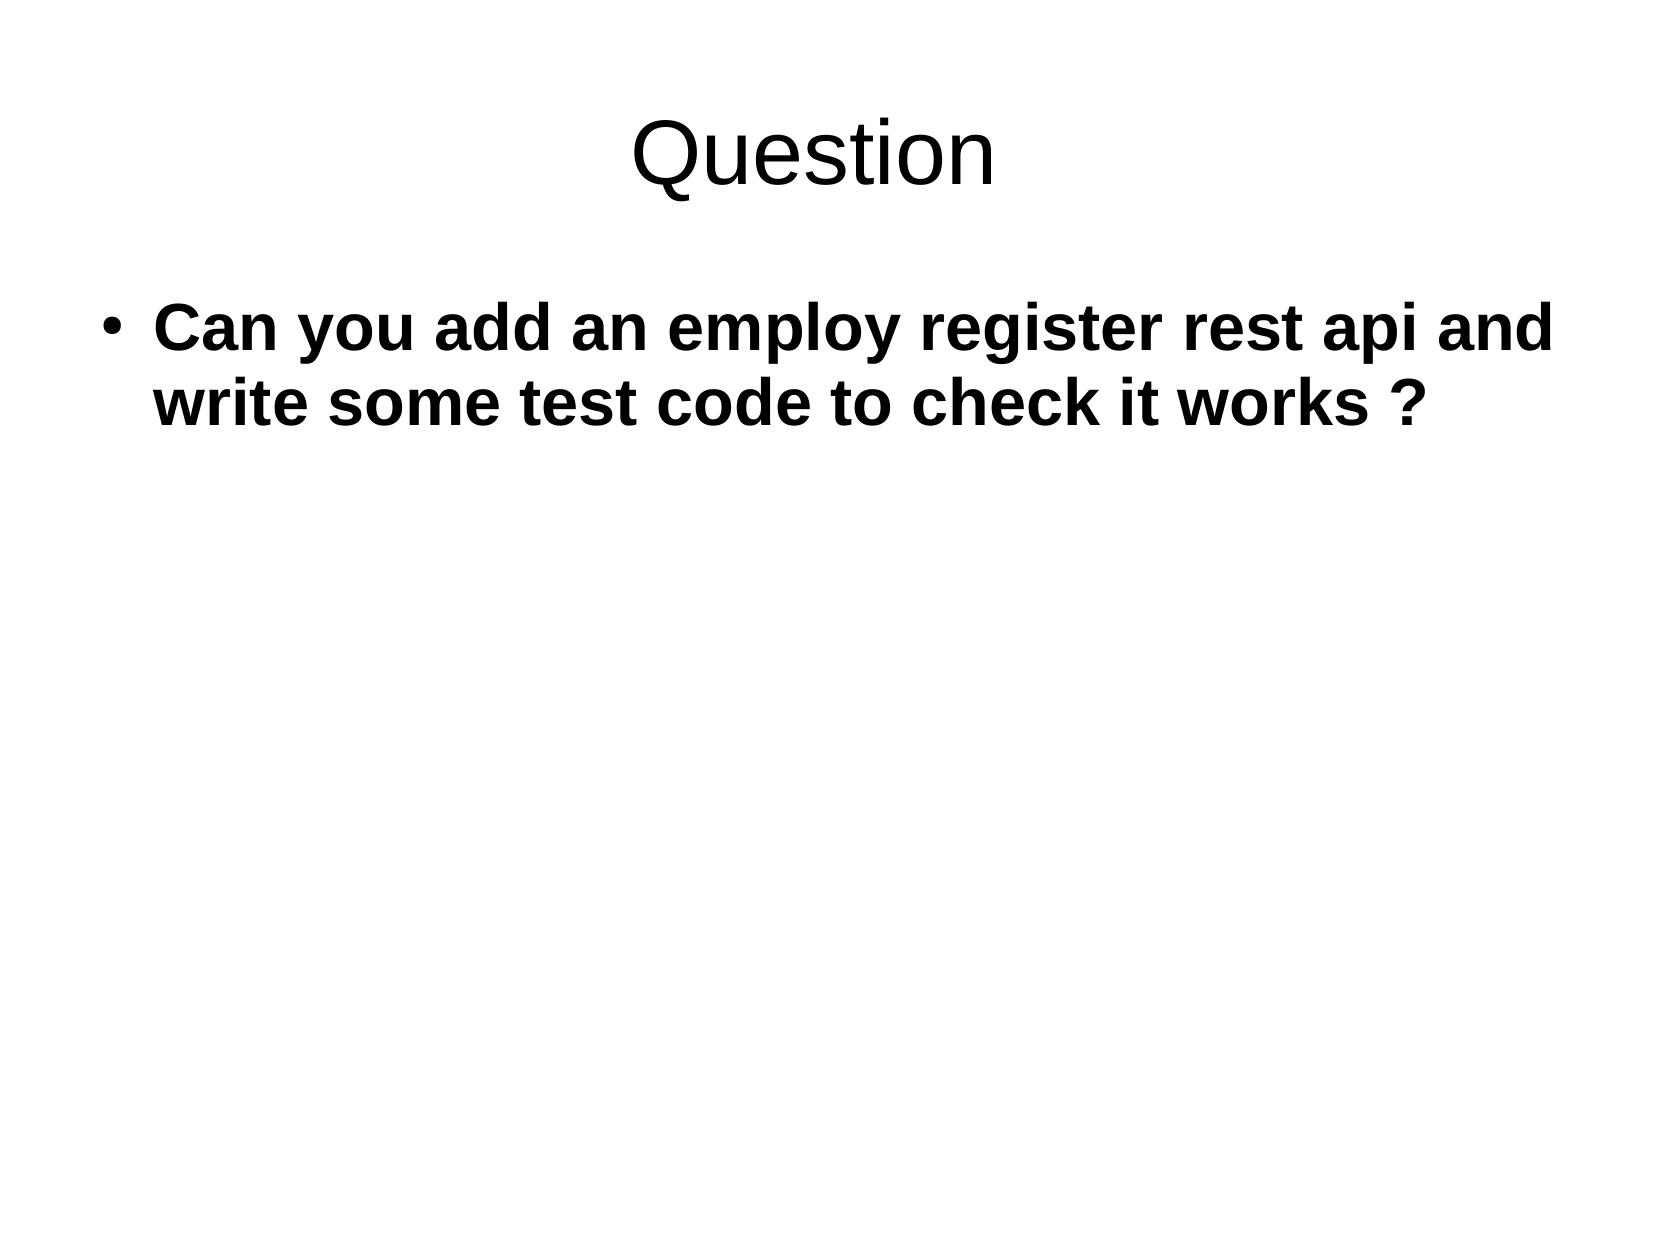

# Question
Can you add an employ register rest api and write some test code to check it works ?